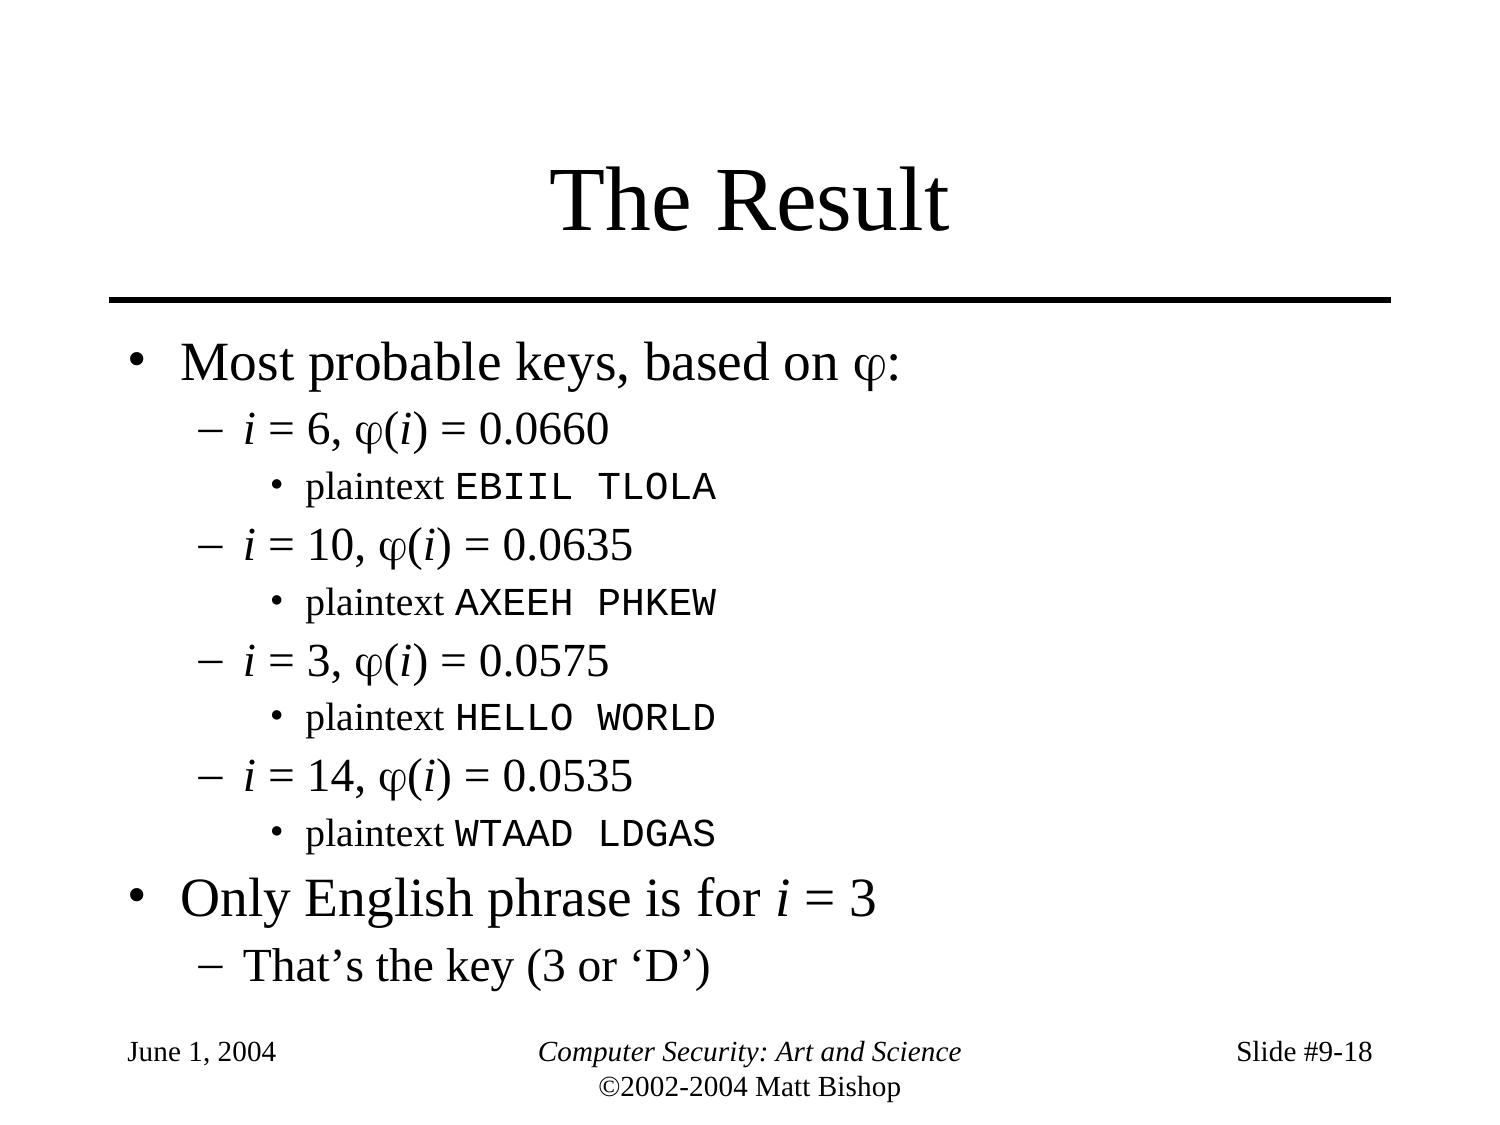

# The Result
Most probable keys, based on :
i = 6, (i) = 0.0660
plaintext EBIIL TLOLA
i = 10, (i) = 0.0635
plaintext AXEEH PHKEW
i = 3, (i) = 0.0575
plaintext HELLO WORLD
i = 14, (i) = 0.0535
plaintext WTAAD LDGAS
Only English phrase is for i = 3
That’s the key (3 or ‘D’)
June 1, 2004
Computer Security: Art and Science
18